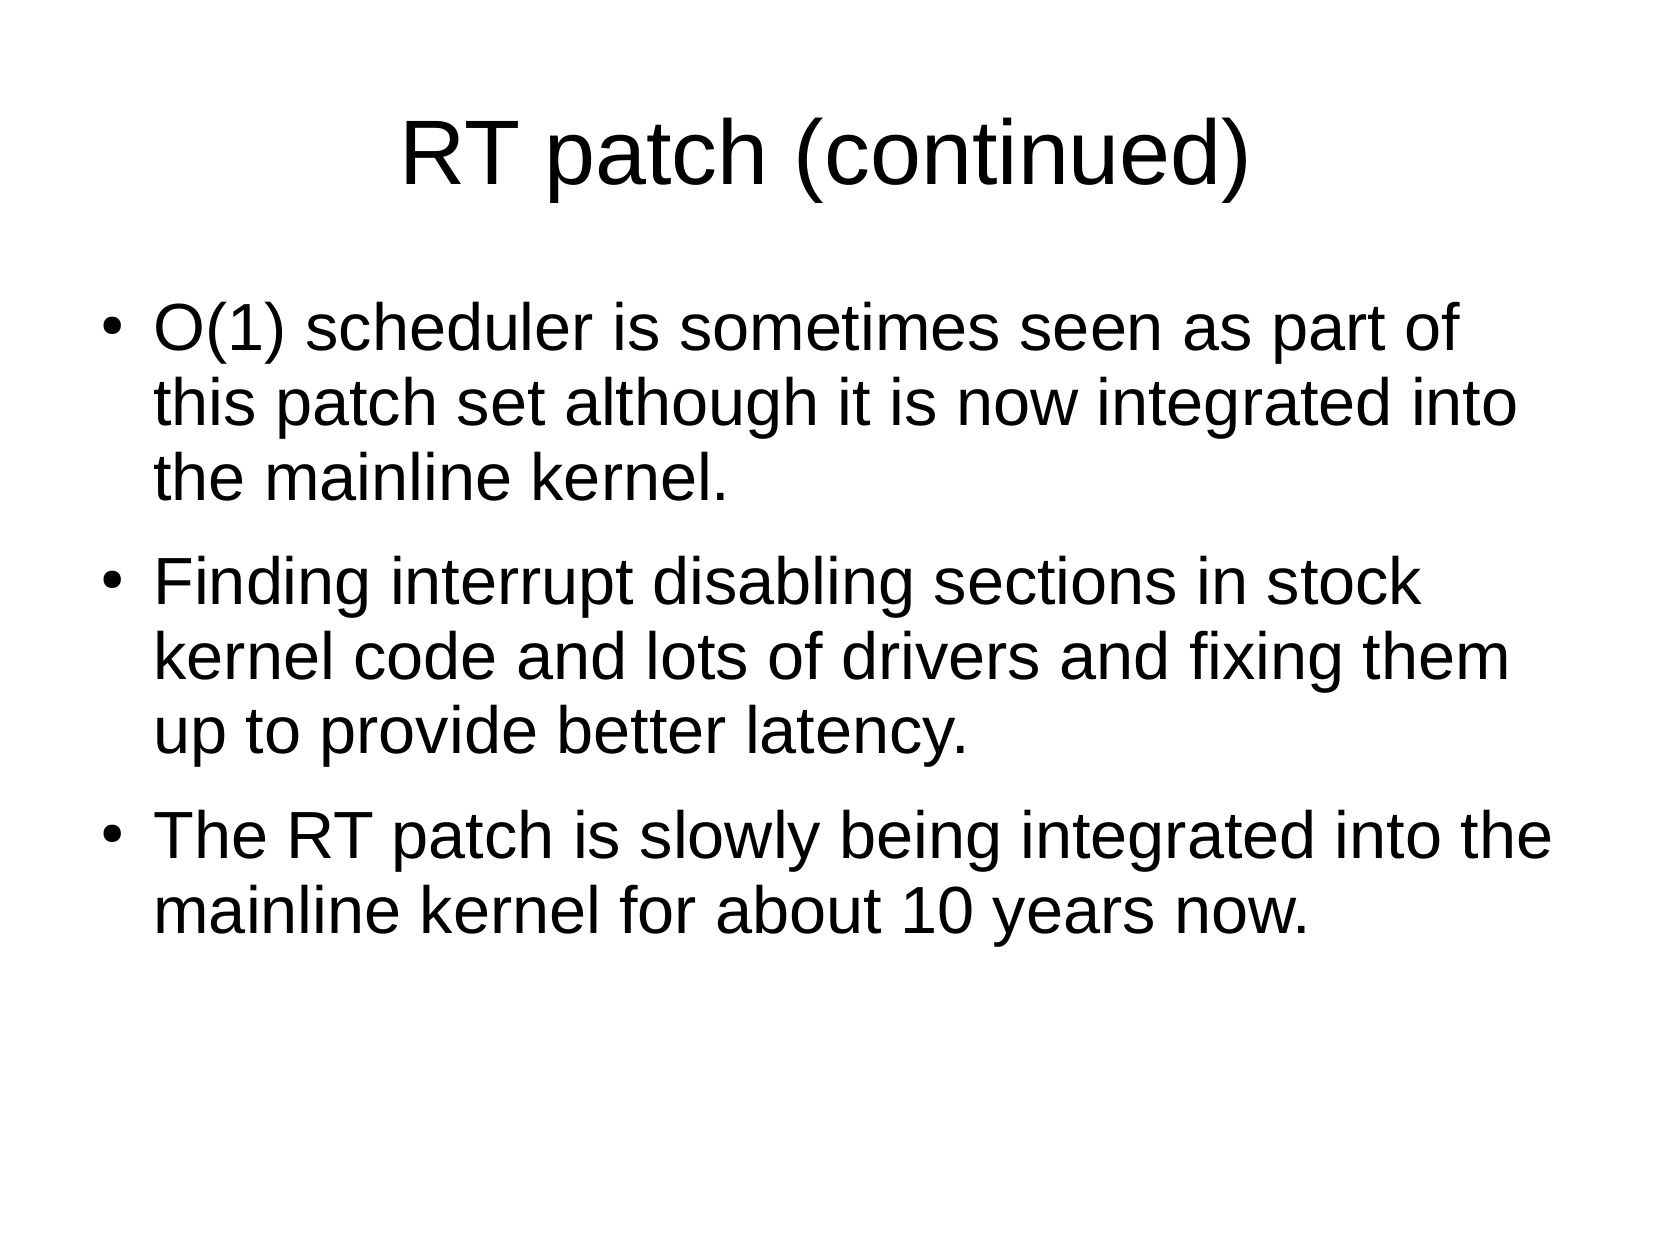

# RT patch (continued)
O(1) scheduler is sometimes seen as part of this patch set although it is now integrated into the mainline kernel.
Finding interrupt disabling sections in stock kernel code and lots of drivers and fixing them up to provide better latency.
The RT patch is slowly being integrated into the mainline kernel for about 10 years now.